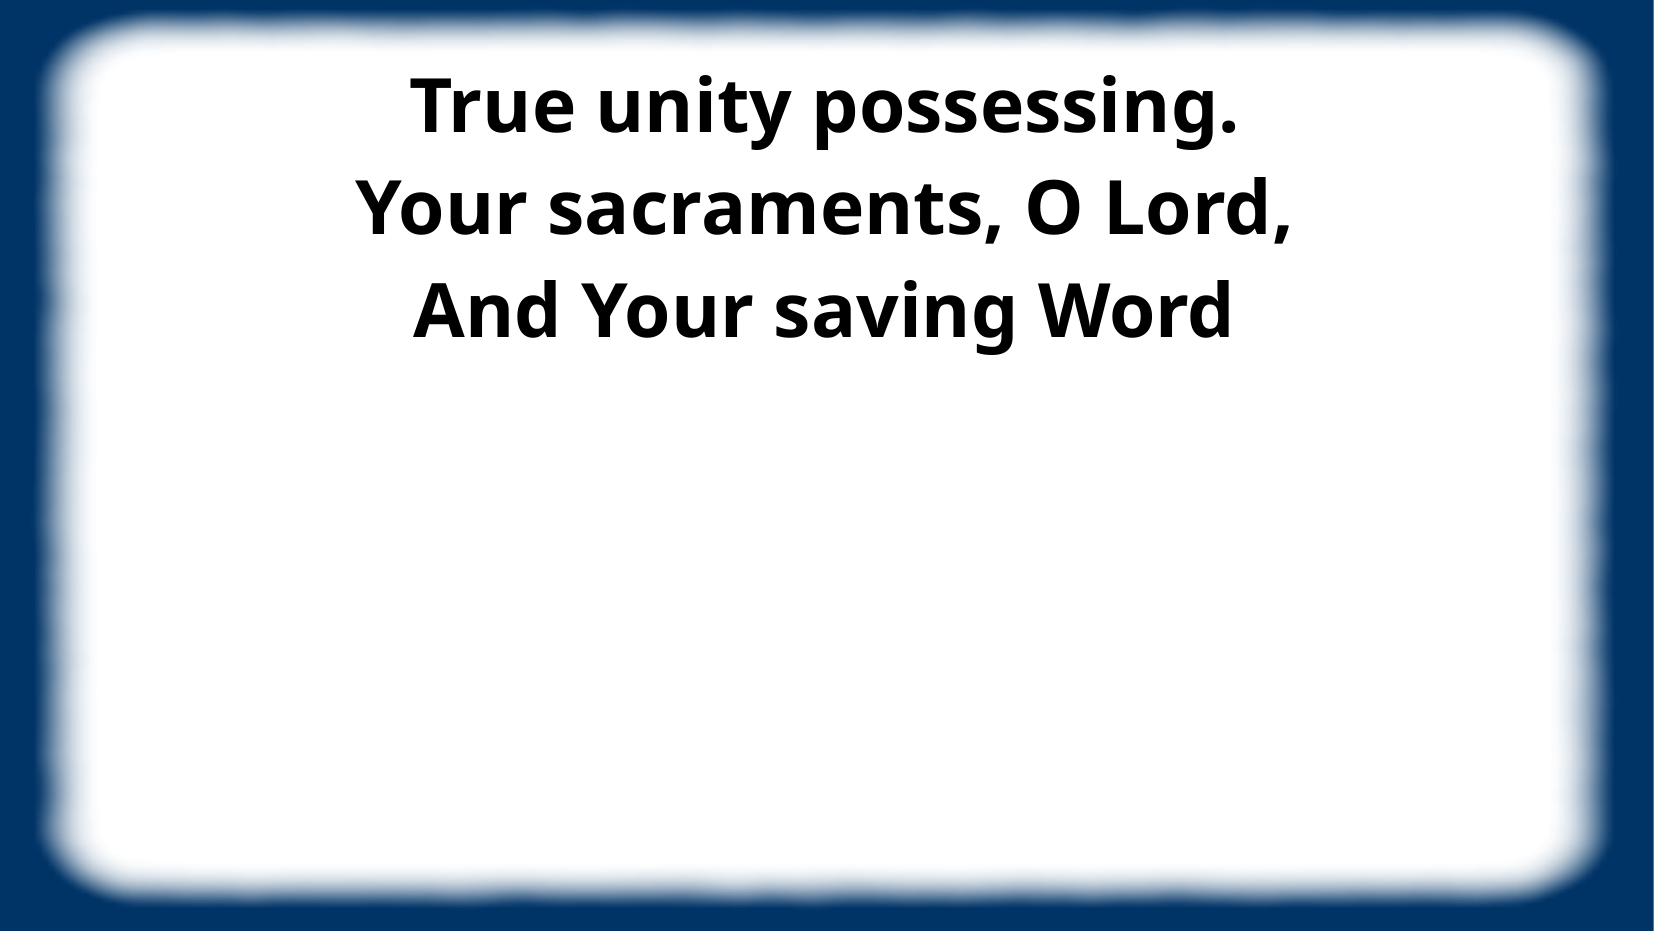

True unity possessing.
Your sacraments, O Lord,
And Your saving Word